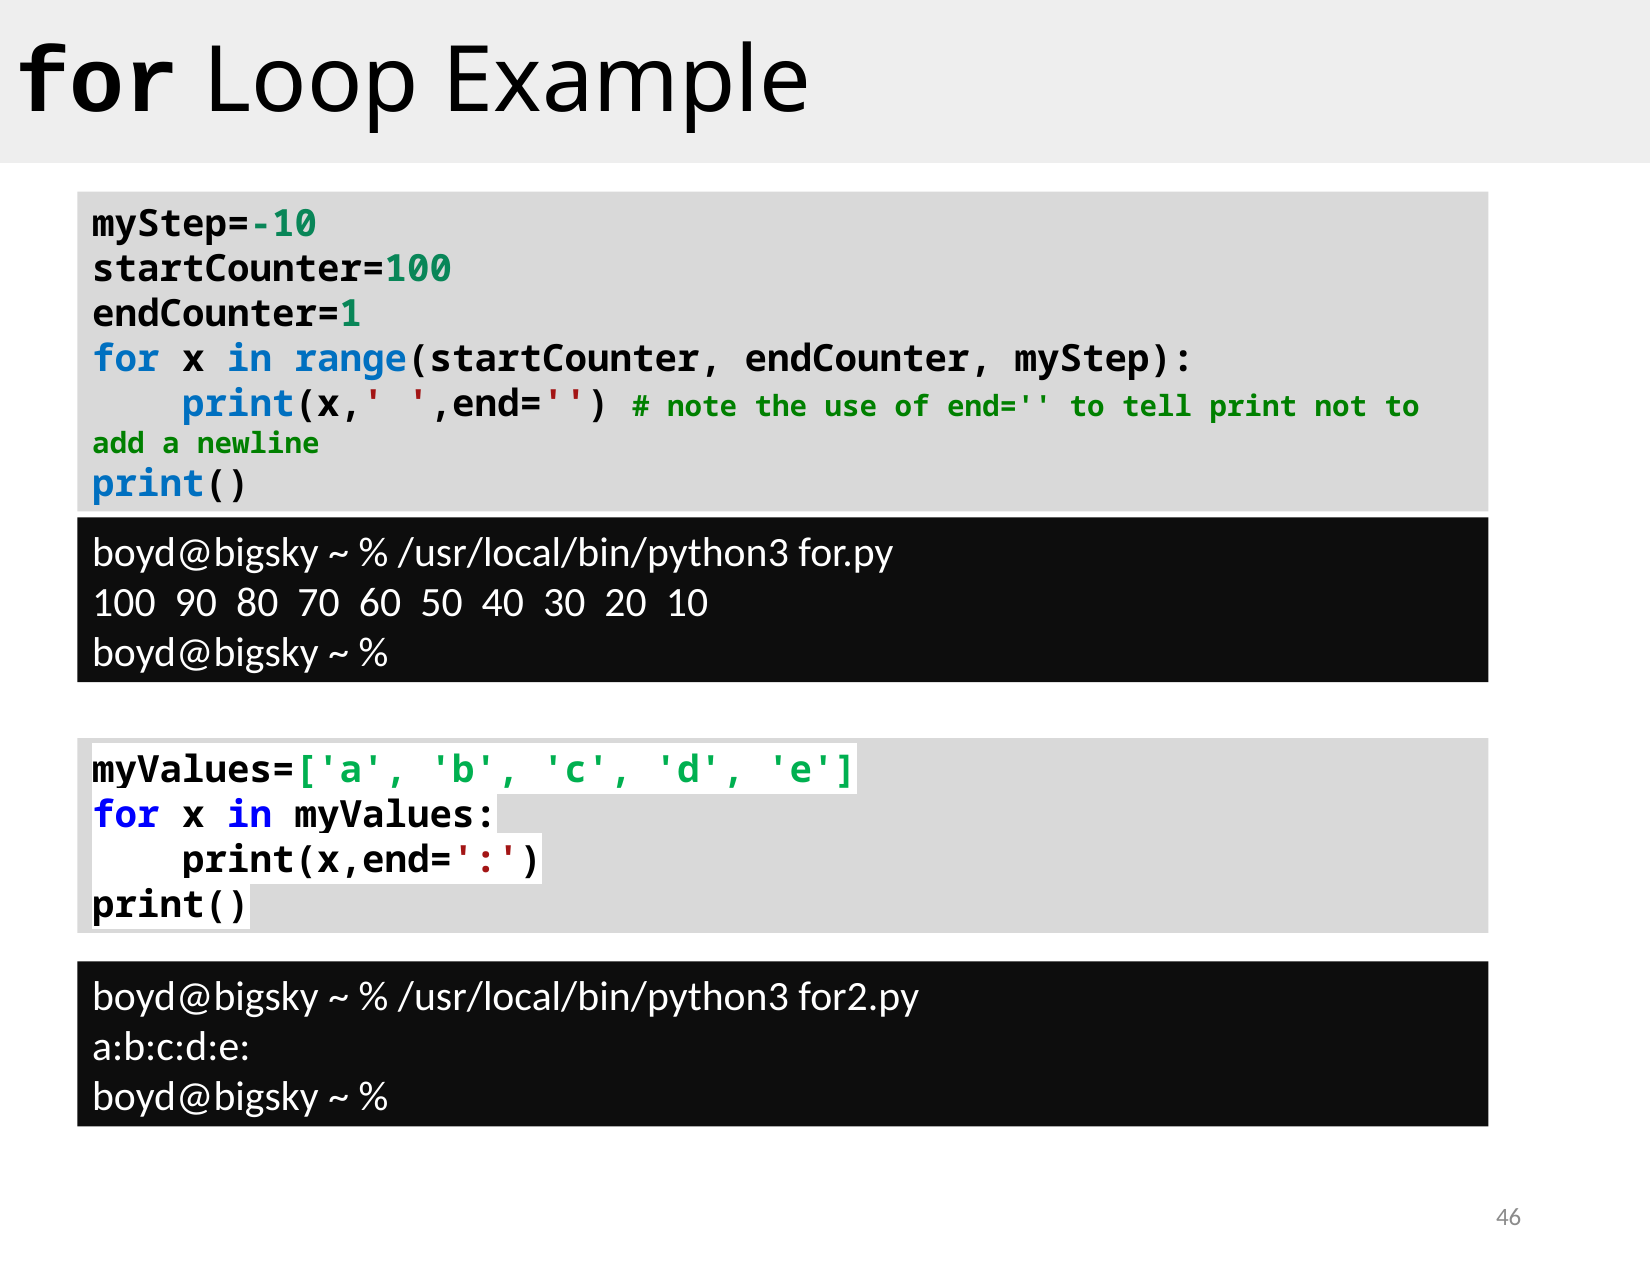

# for Loop Example
myStep=-10
startCounter=100
endCounter=1
for x in range(startCounter, endCounter, myStep):
 print(x,' ',end='') # note the use of end='' to tell print not to add a newline
print()
boyd@bigsky ~ % /usr/local/bin/python3 for.py
100 90 80 70 60 50 40 30 20 10
boyd@bigsky ~ %
myValues=['a', 'b', 'c', 'd', 'e']
for x in myValues:
 print(x,end=':')
print()
boyd@bigsky ~ % /usr/local/bin/python3 for2.py
a:b:c:d:e:
boyd@bigsky ~ %
46